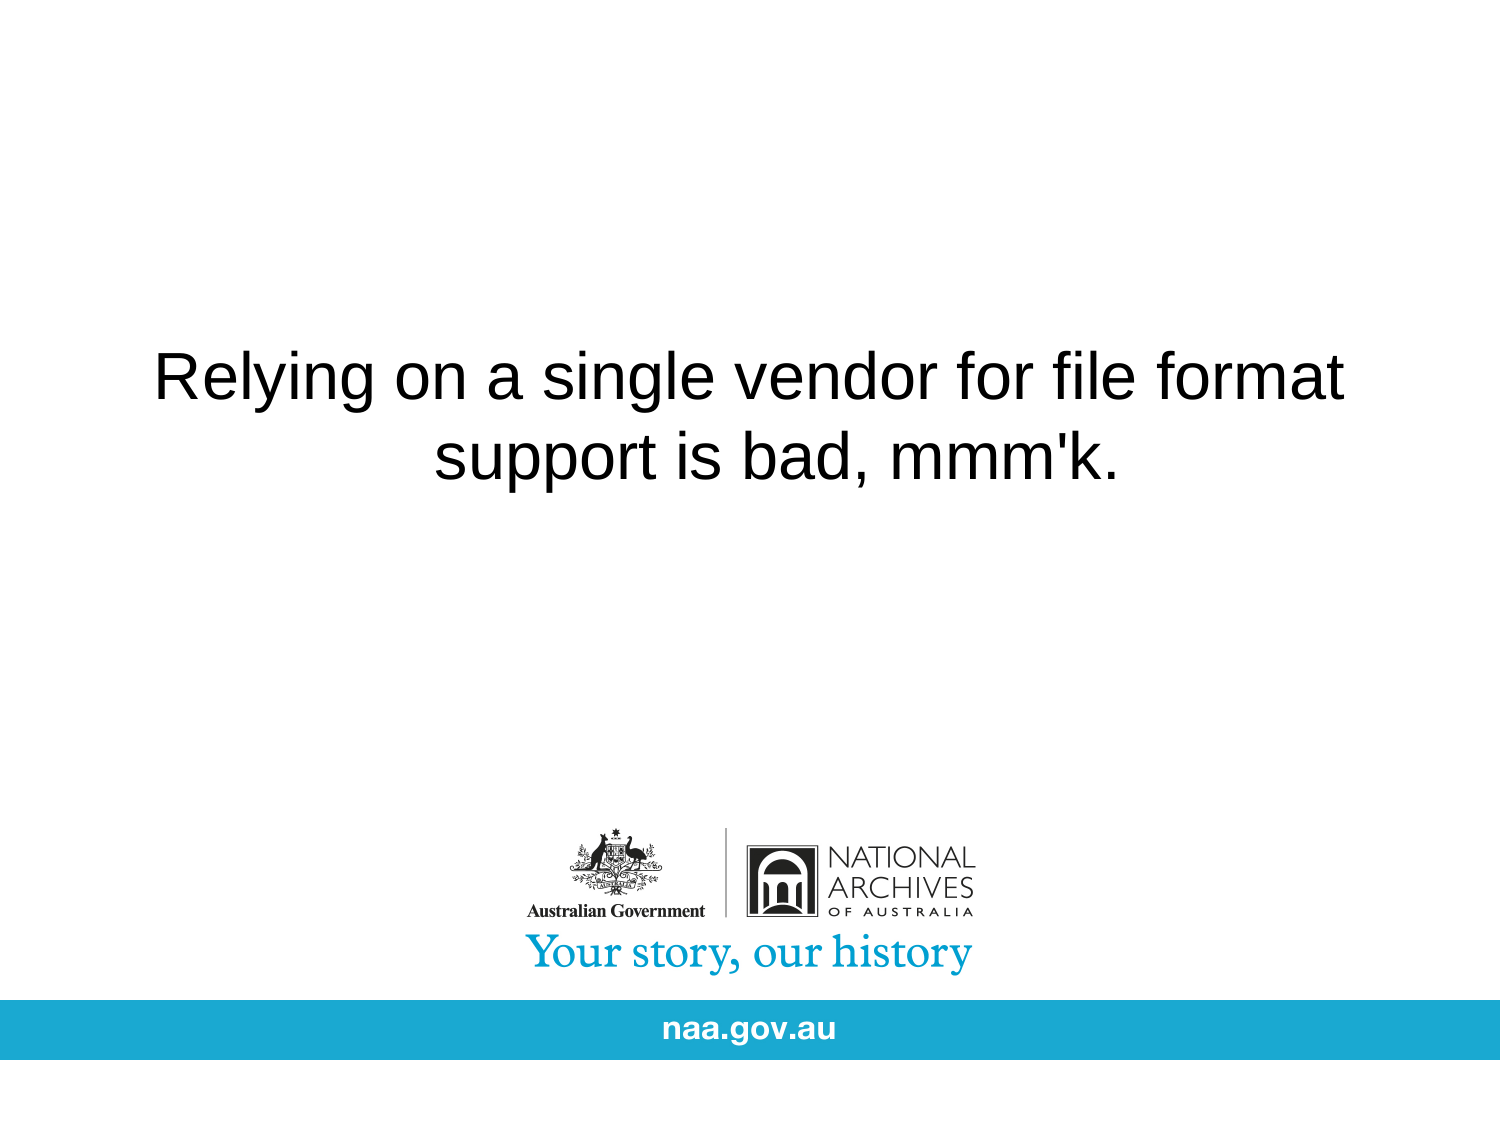

#
Relying on a single vendor for file format support is bad, mmm'k.